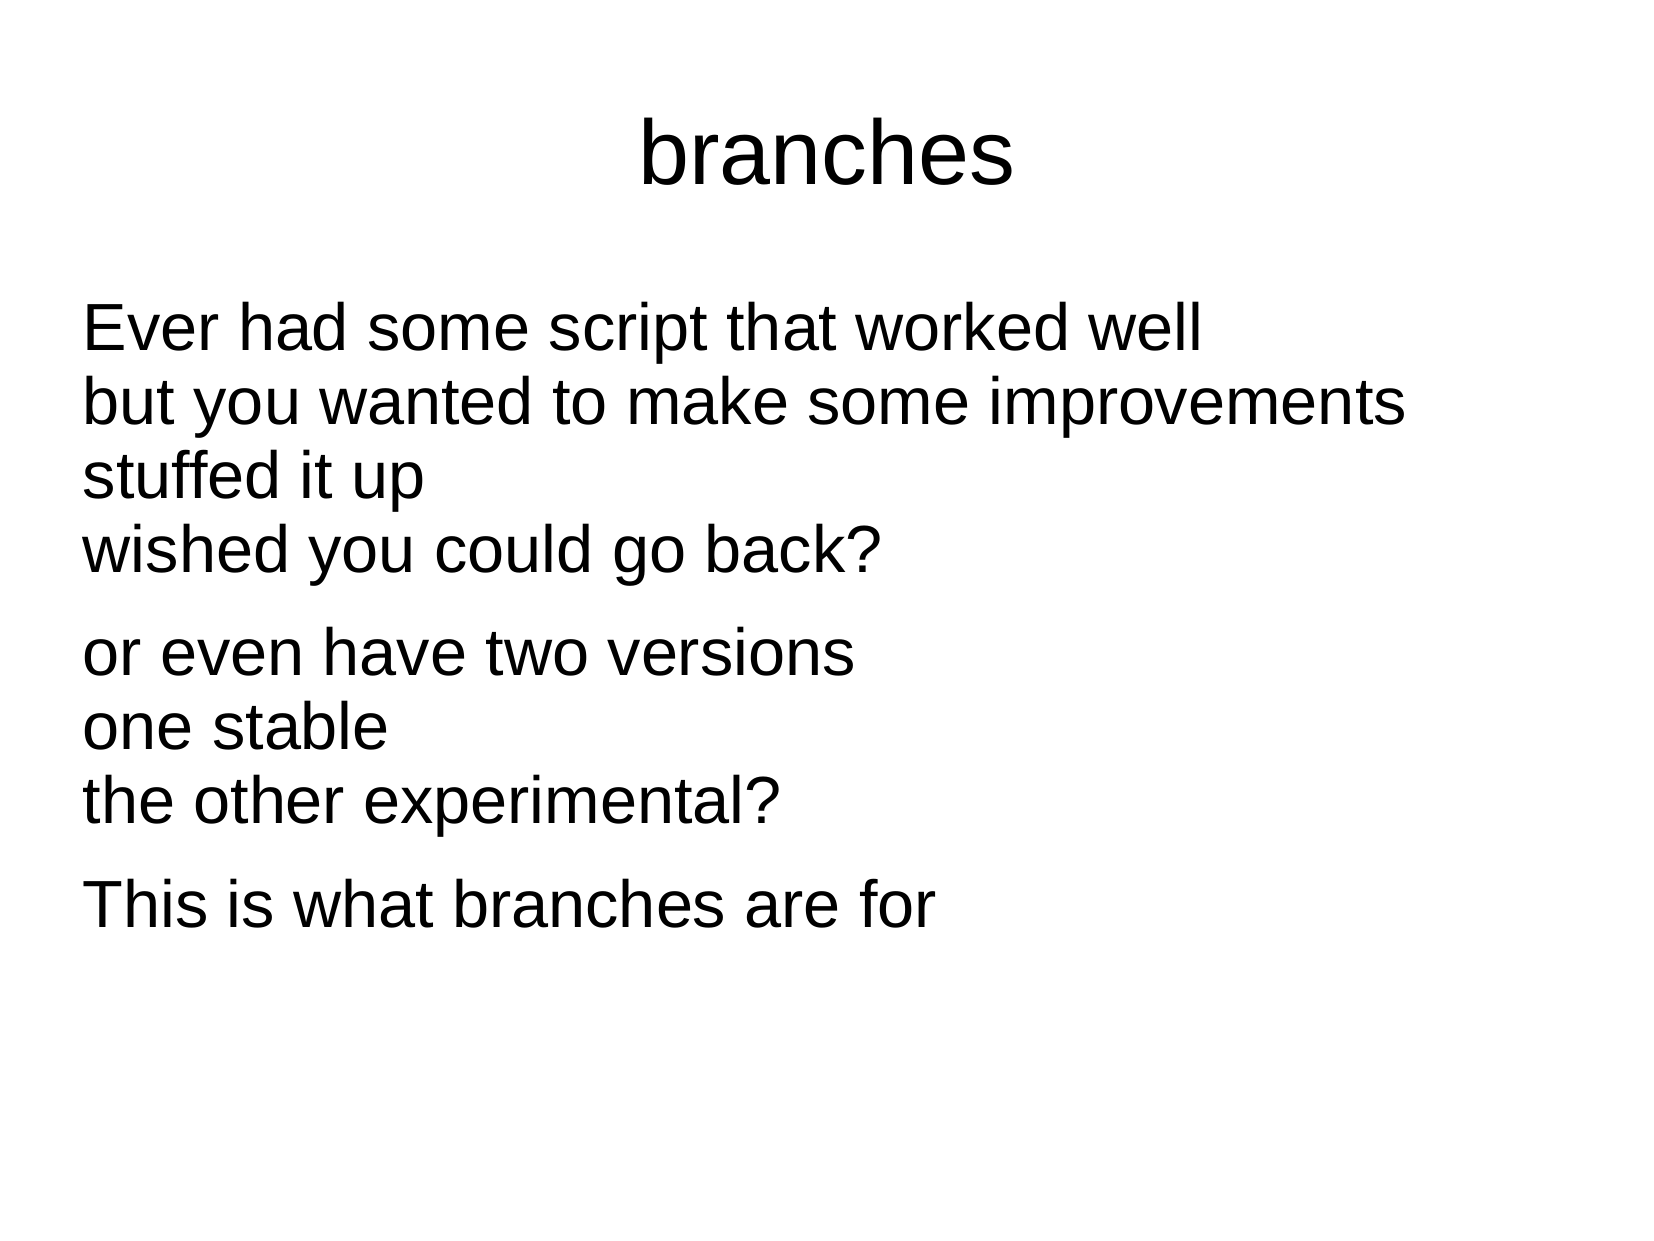

# branches
Ever had some script that worked well
but you wanted to make some improvements
stuffed it up
wished you could go back?
or even have two versions
one stable
the other experimental?
This is what branches are for